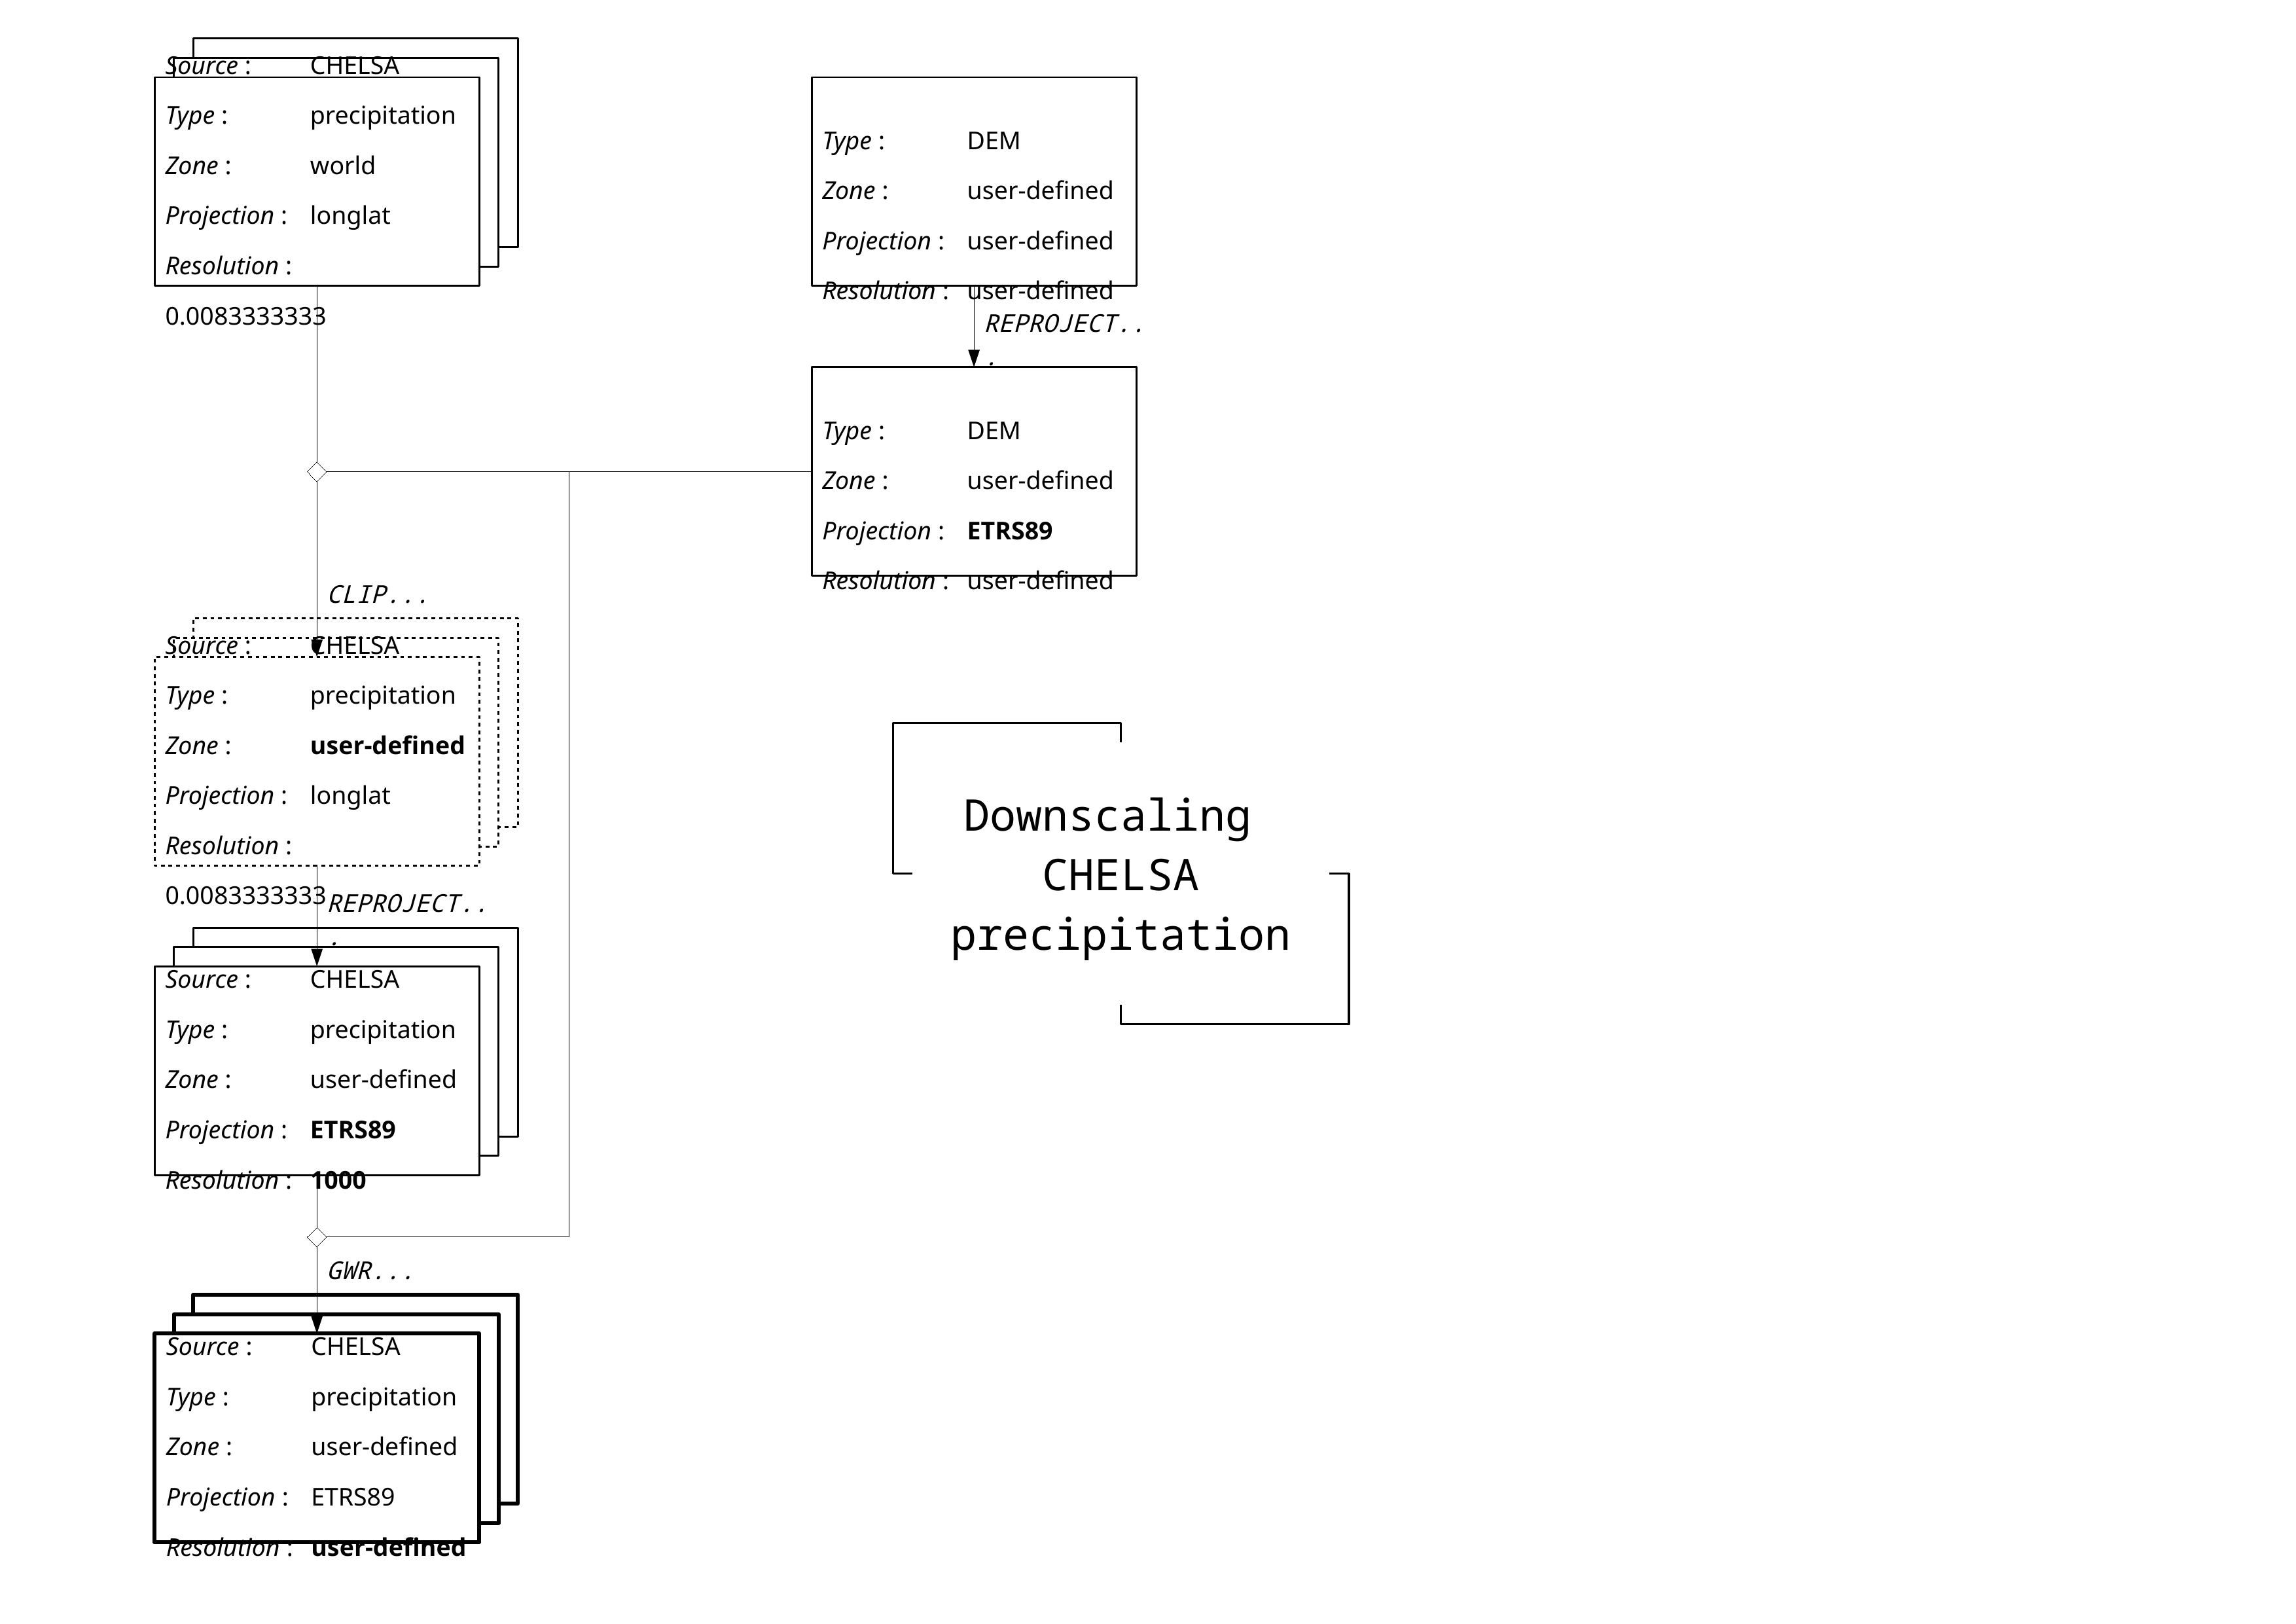

Source :		CHELSA
Type : 		precipitation
Zone : 		world
Projection : 	longlat
Resolution : 	0.0083333333
Type : 		DEM
Zone : 		user-defined
Projection : 	user-defined
Resolution : 	user-defined
REPROJECT...
Type : 		DEM
Zone : 		user-defined
Projection : 	ETRS89
Resolution : 	user-defined
CLIP...
Source :		CHELSA
Type : 		precipitation
Zone : 		user-defined
Projection : 	longlat
Resolution : 	0.0083333333
Downscaling
CHELSA precipitation
REPROJECT...
Source :		CHELSA
Type : 		precipitation
Zone : 		user-defined
Projection : 	ETRS89
Resolution : 	1000
GWR...
Source :		CHELSA
Type : 		precipitation
Zone : 		user-defined
Projection : 	ETRS89
Resolution : 	user-defined